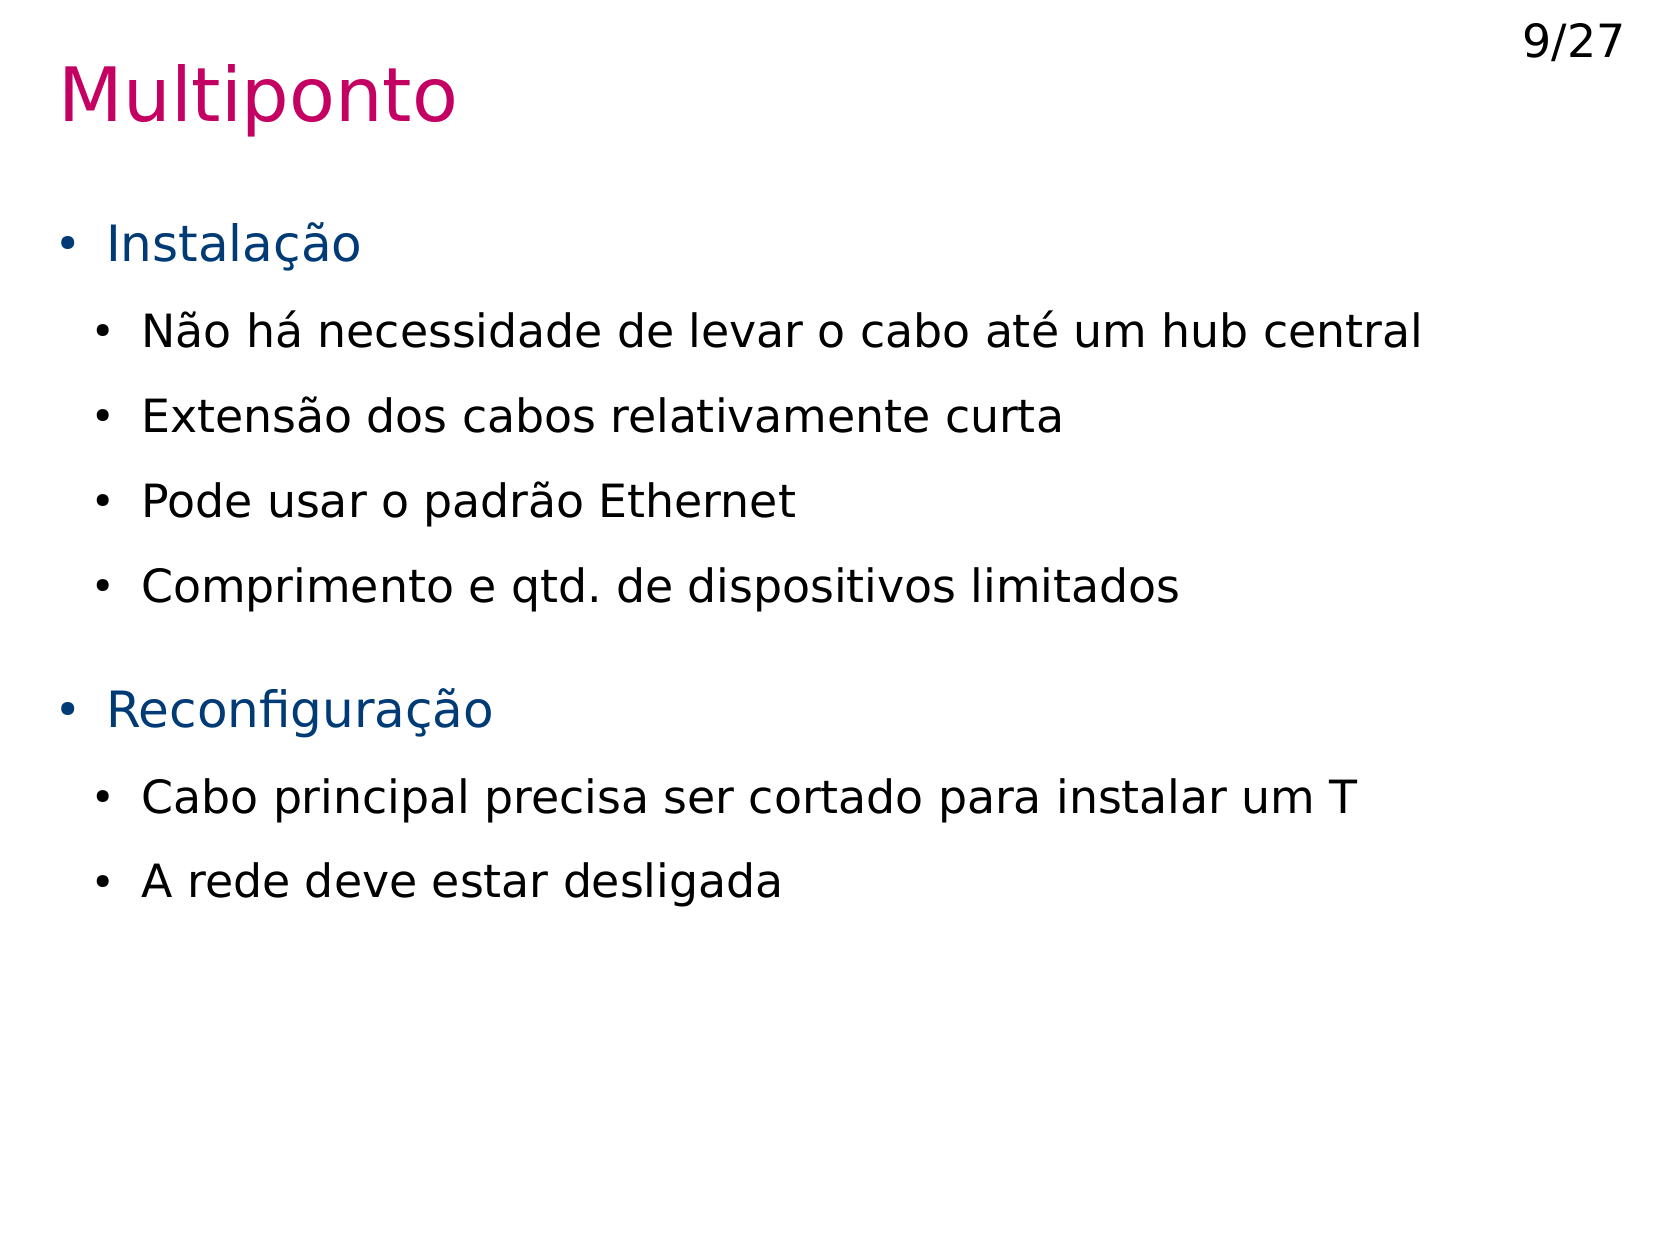

9
# Multiponto
Instalação
Não há necessidade de levar o cabo até um hub central
Extensão dos cabos relativamente curta
Pode usar o padrão Ethernet
Comprimento e qtd. de dispositivos limitados
Reconfiguração
Cabo principal precisa ser cortado para instalar um T
A rede deve estar desligada